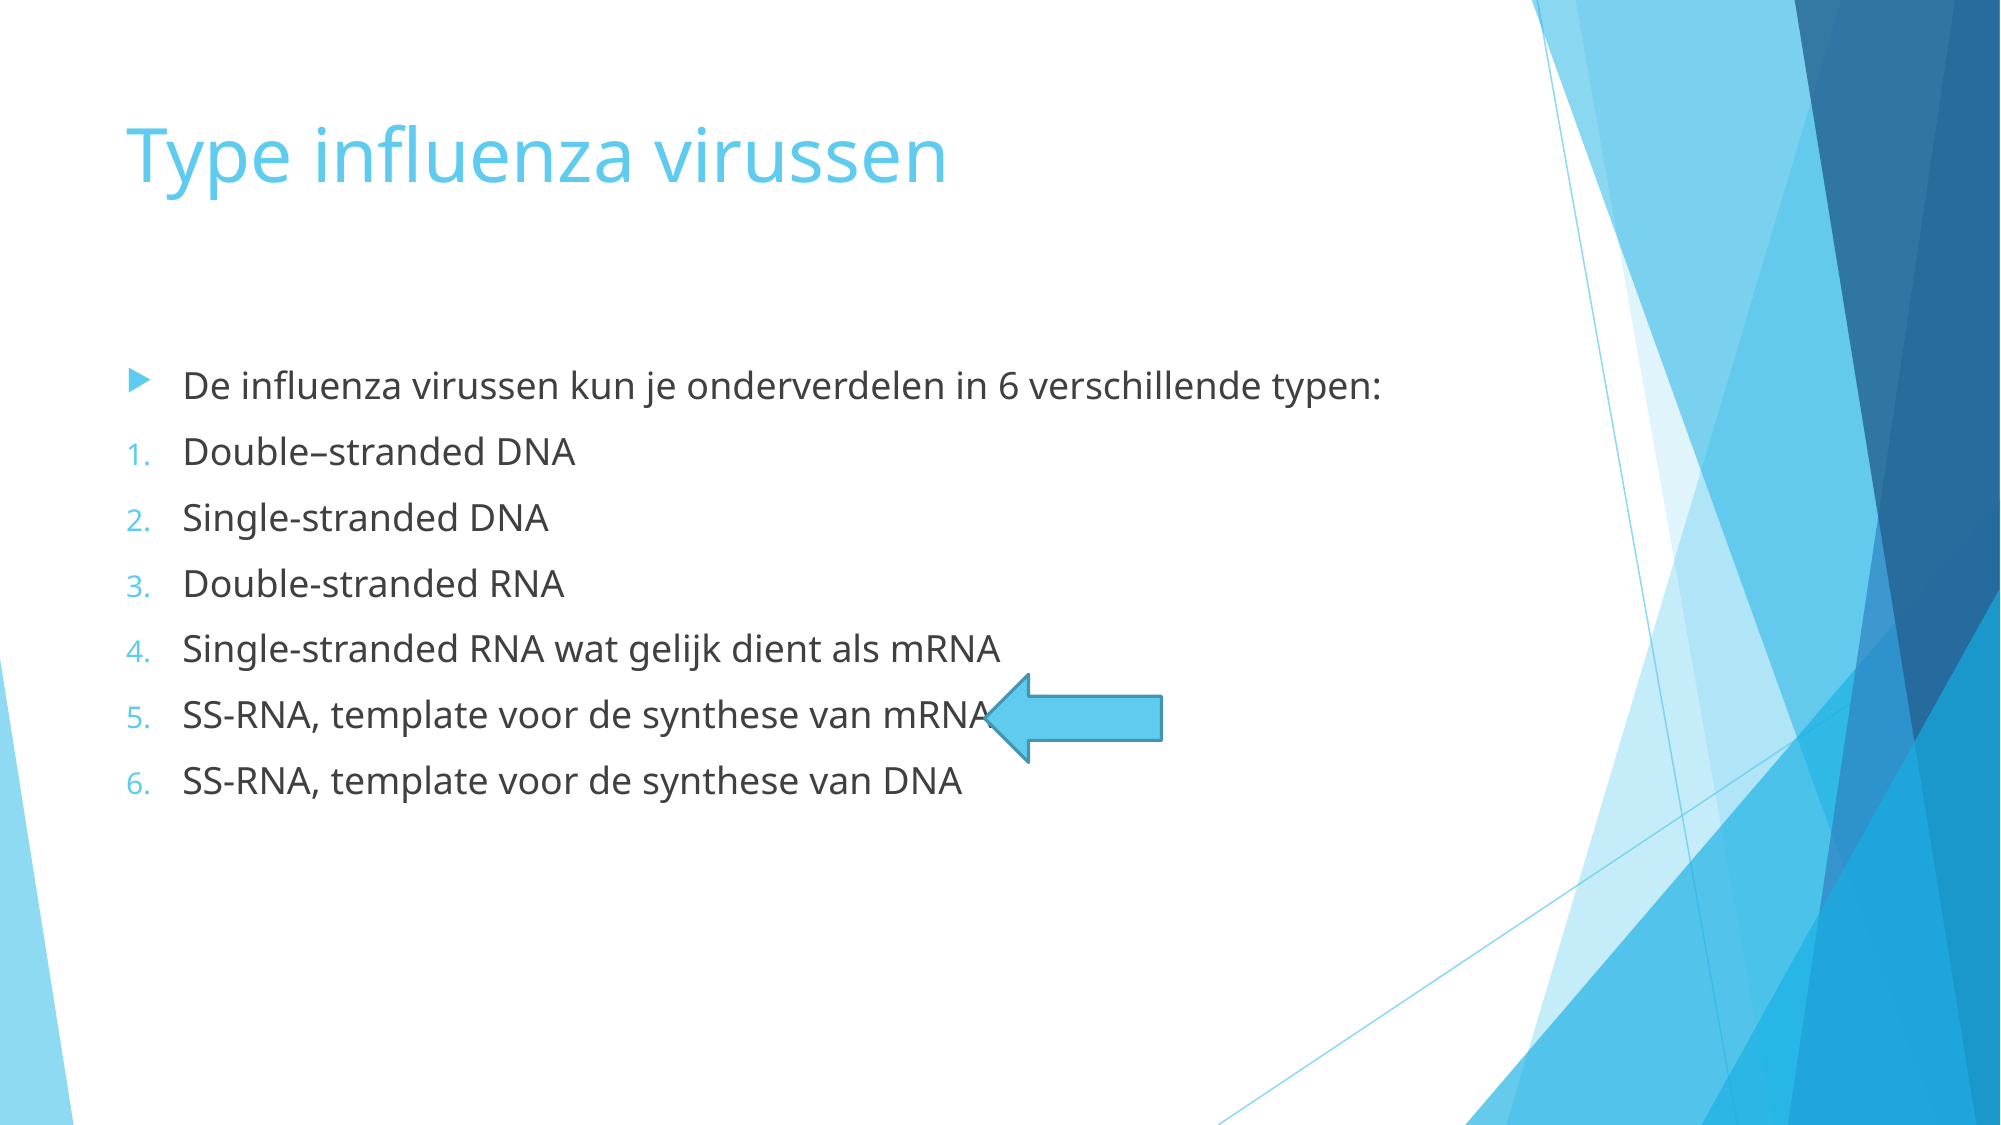

# Type influenza virussen
De influenza virussen kun je onderverdelen in 6 verschillende typen:
Double–stranded DNA
Single-stranded DNA
Double-stranded RNA
Single-stranded RNA wat gelijk dient als mRNA
SS-RNA, template voor de synthese van mRNA
SS-RNA, template voor de synthese van DNA